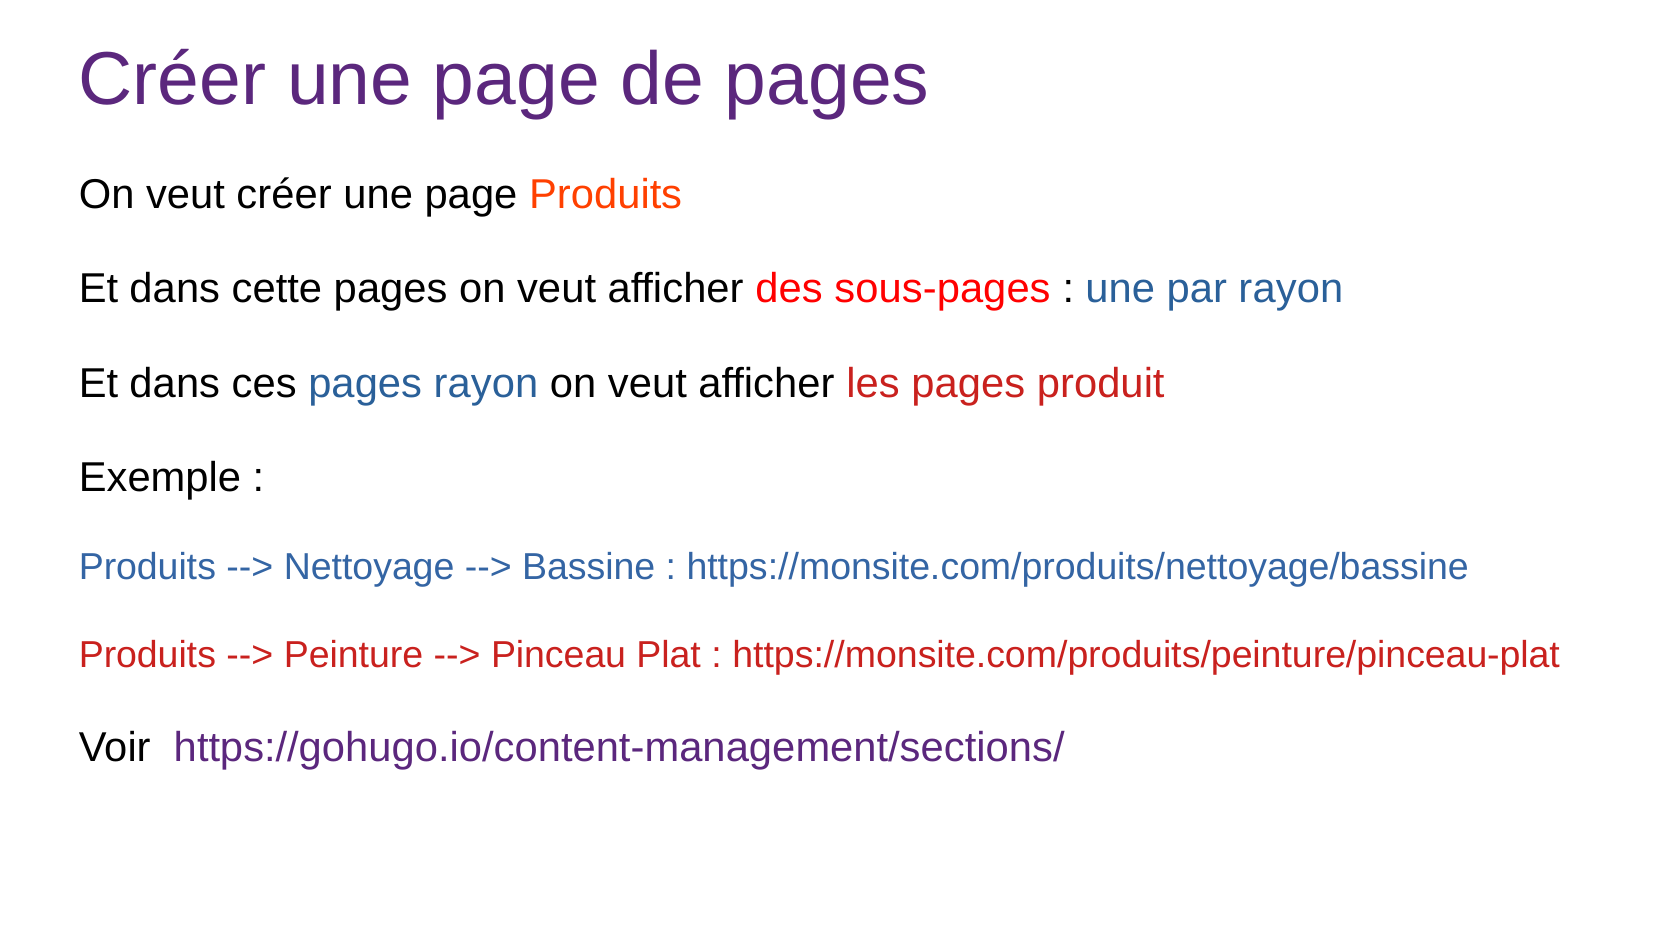

# Créer une page de pages
On veut créer une page Produits
Et dans cette pages on veut afficher des sous-pages : une par rayon
Et dans ces pages rayon on veut afficher les pages produit
Exemple :
Produits --> Nettoyage --> Bassine : https://monsite.com/produits/nettoyage/bassine
Produits --> Peinture --> Pinceau Plat : https://monsite.com/produits/peinture/pinceau-plat
Voir https://gohugo.io/content-management/sections/